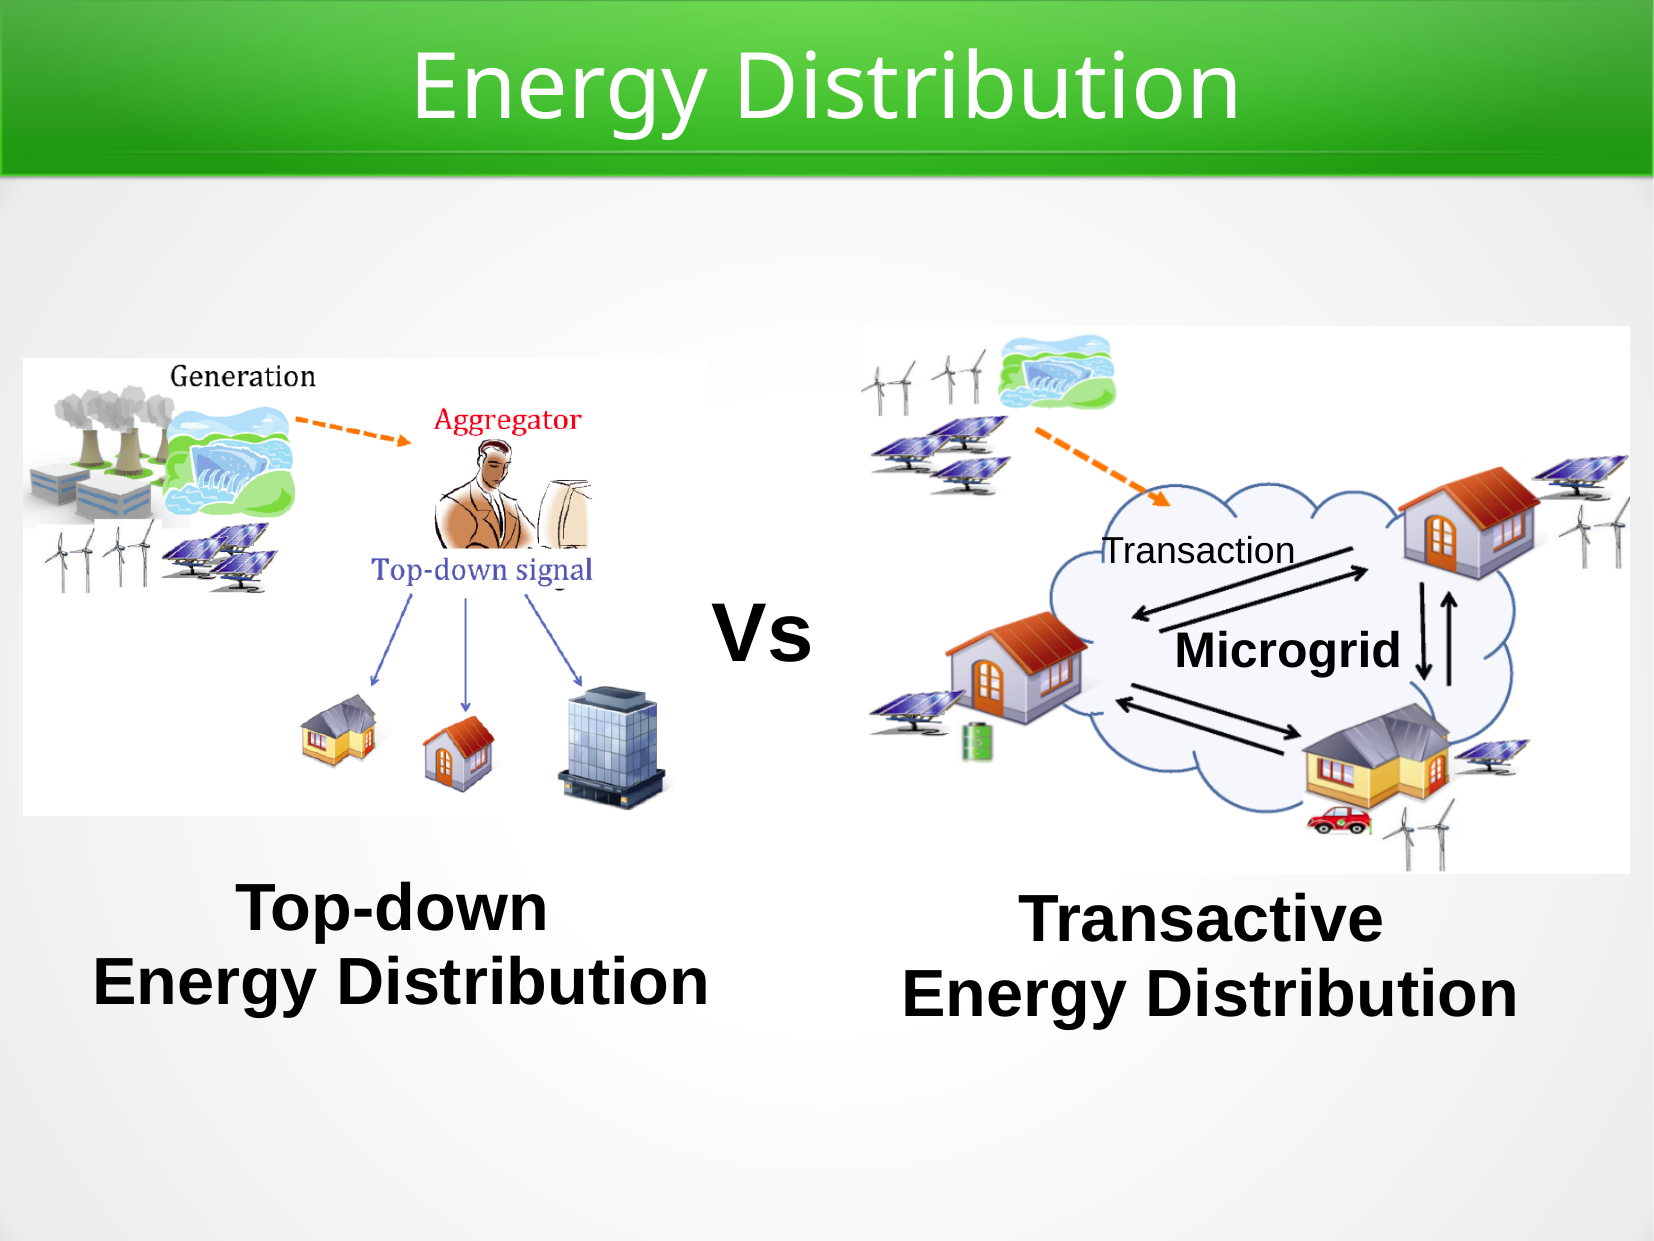

# Energy Distribution
Transaction
Vs
Microgrid
Top-down
Energy Distribution
Transactive
Energy Distribution